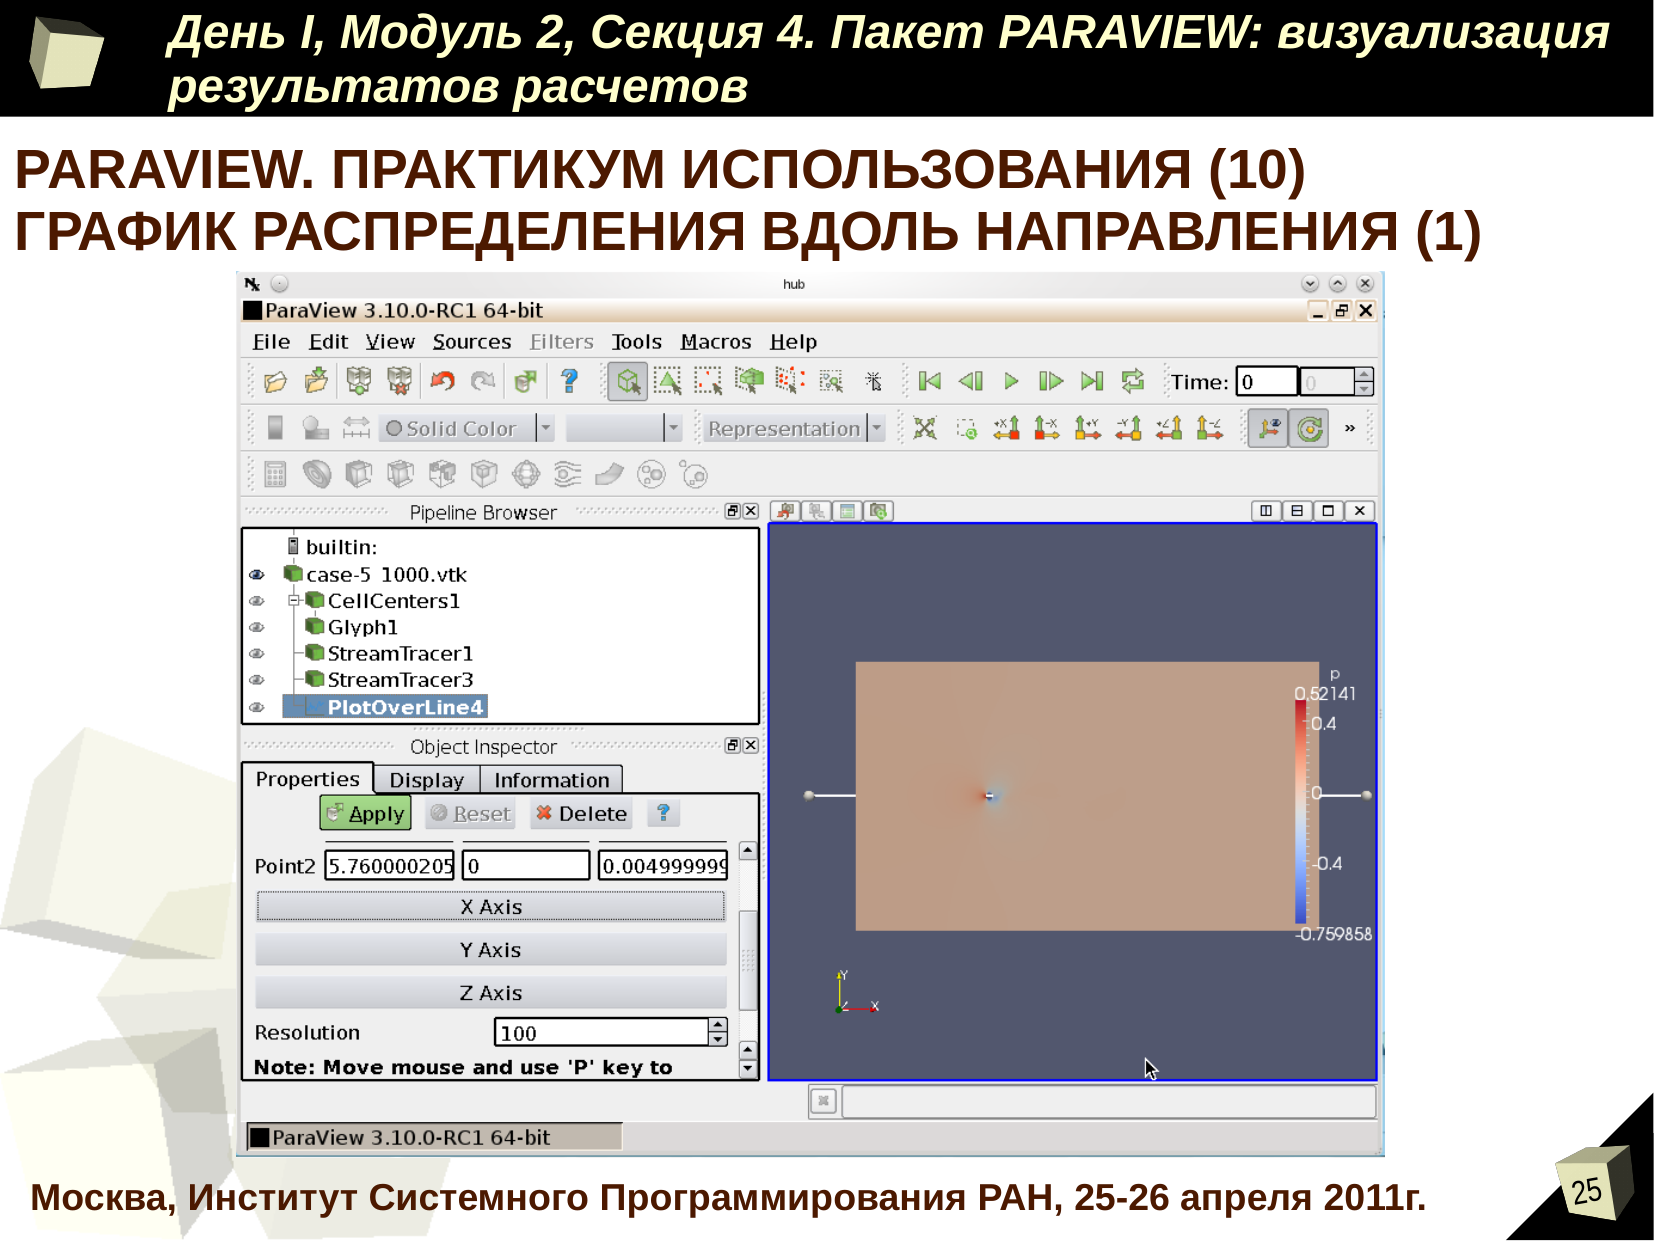

PARAVIEW. ПРАКТИКУМ ИСПОЛЬЗОВАНИЯ (10)
ГРАФИК РАСПРЕДЕЛЕНИЯ ВДОЛЬ НАПРАВЛЕНИЯ (1)